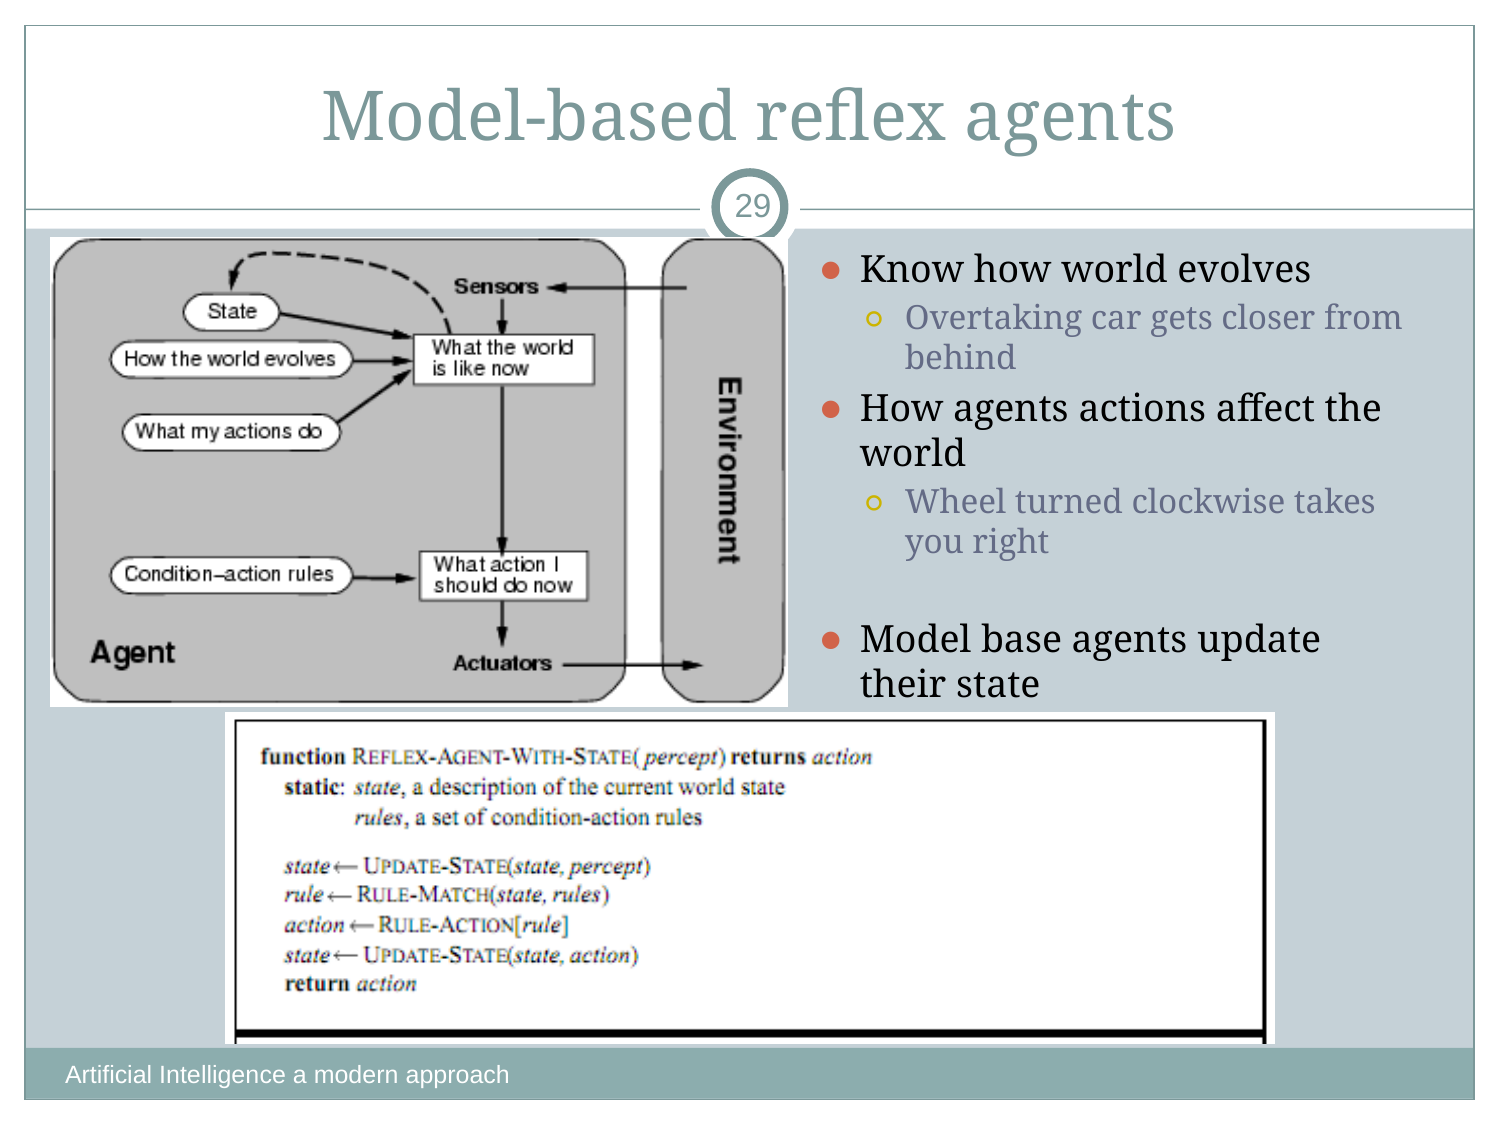

# Model-based reflex agents
Know how world evolves
Overtaking car gets closer from behind
How agents actions affect the world
Wheel turned clockwise takes you right
Model base agents update their state
Artificial Intelligence a modern approach